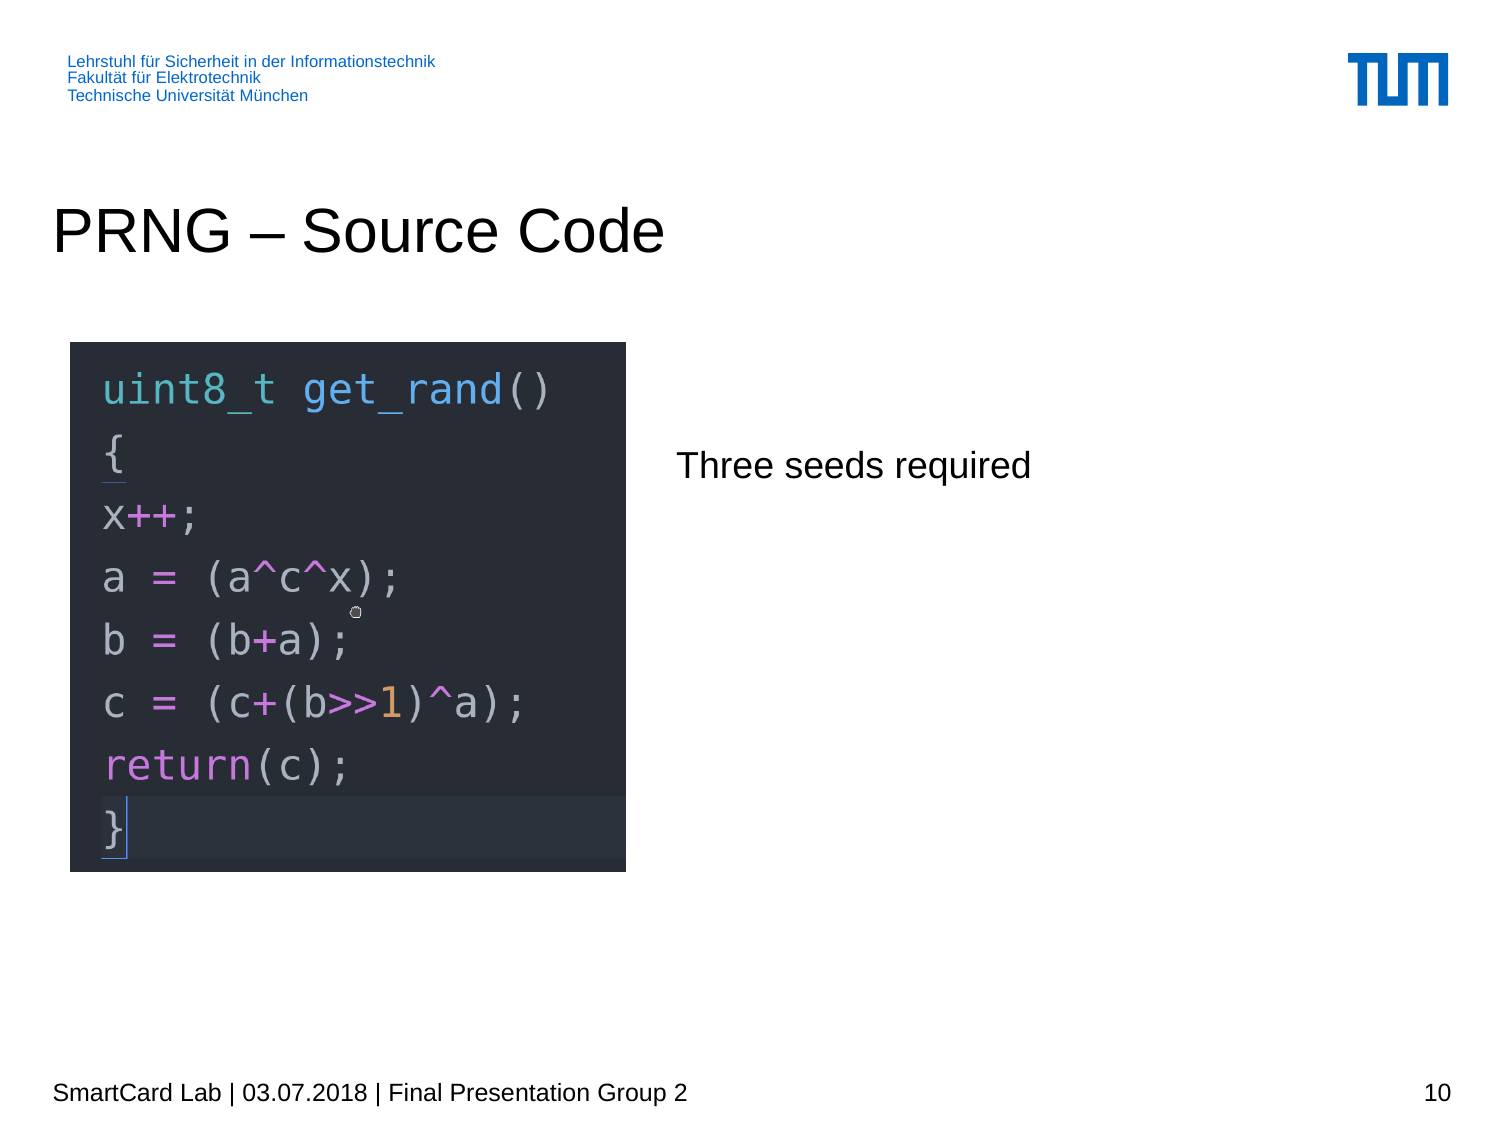

# PRNG – Source Code
Three seeds required
SmartCard Lab | 03.07.2018 | Final Presentation Group 2
10